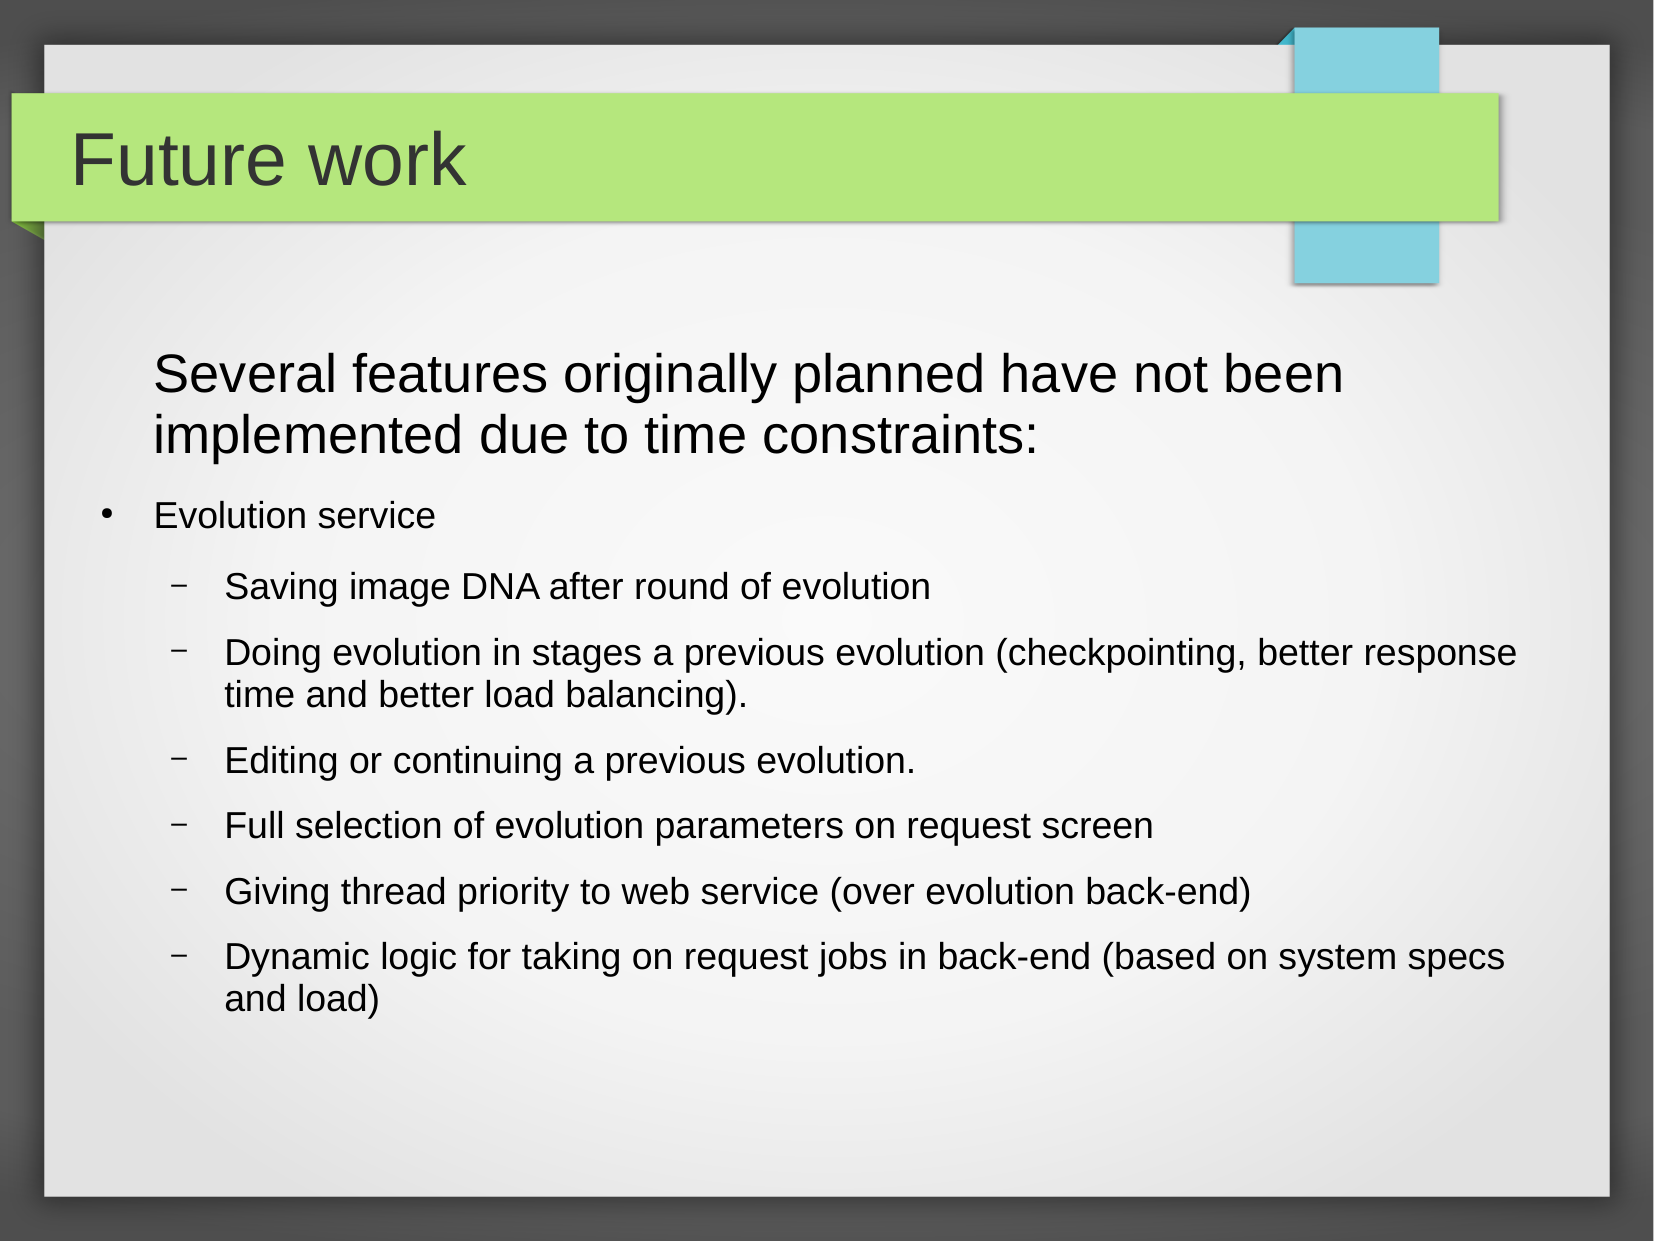

# Future work
Several features originally planned have not been implemented due to time constraints:
Evolution service
Saving image DNA after round of evolution
Doing evolution in stages a previous evolution (checkpointing, better response time and better load balancing).
Editing or continuing a previous evolution.
Full selection of evolution parameters on request screen
Giving thread priority to web service (over evolution back-end)
Dynamic logic for taking on request jobs in back-end (based on system specs and load)